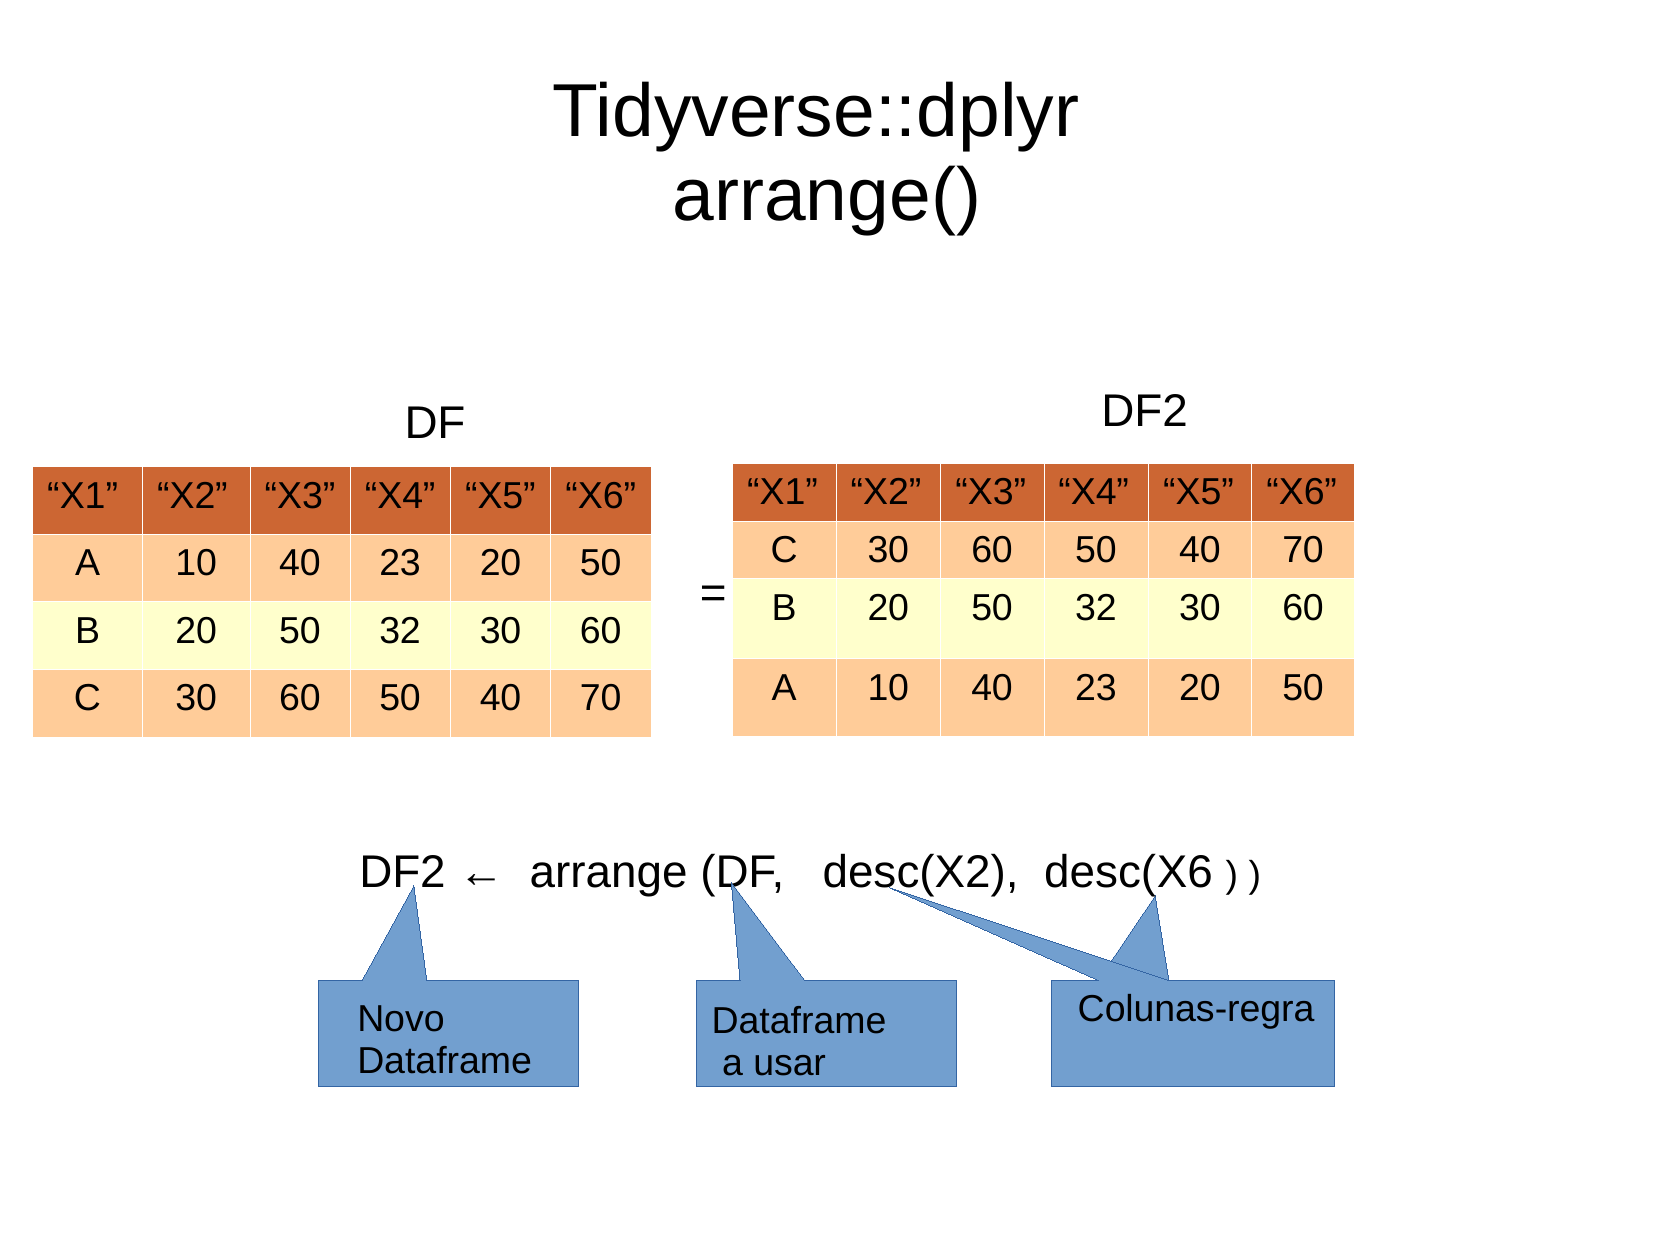

# Tidyverse::dplyr arrange()
DF2
DF
| “X1” | “X2” | “X3” | “X4” | “X5” | “X6” |
| --- | --- | --- | --- | --- | --- |
| C | 30 | 60 | 50 | 40 | 70 |
| B | 20 | 50 | 32 | 30 | 60 |
| A | 10 | 40 | 23 | 20 | 50 |
| “X1” | “X2” | “X3” | “X4” | “X5” | “X6” |
| --- | --- | --- | --- | --- | --- |
| A | 10 | 40 | 23 | 20 | 50 |
| B | 20 | 50 | 32 | 30 | 60 |
| C | 30 | 60 | 50 | 40 | 70 |
=
DF2 ← arrange (DF, desc(X2), desc(X6 ) )
Colunas-regra
Novo
Dataframe
Dataframe
 a usar